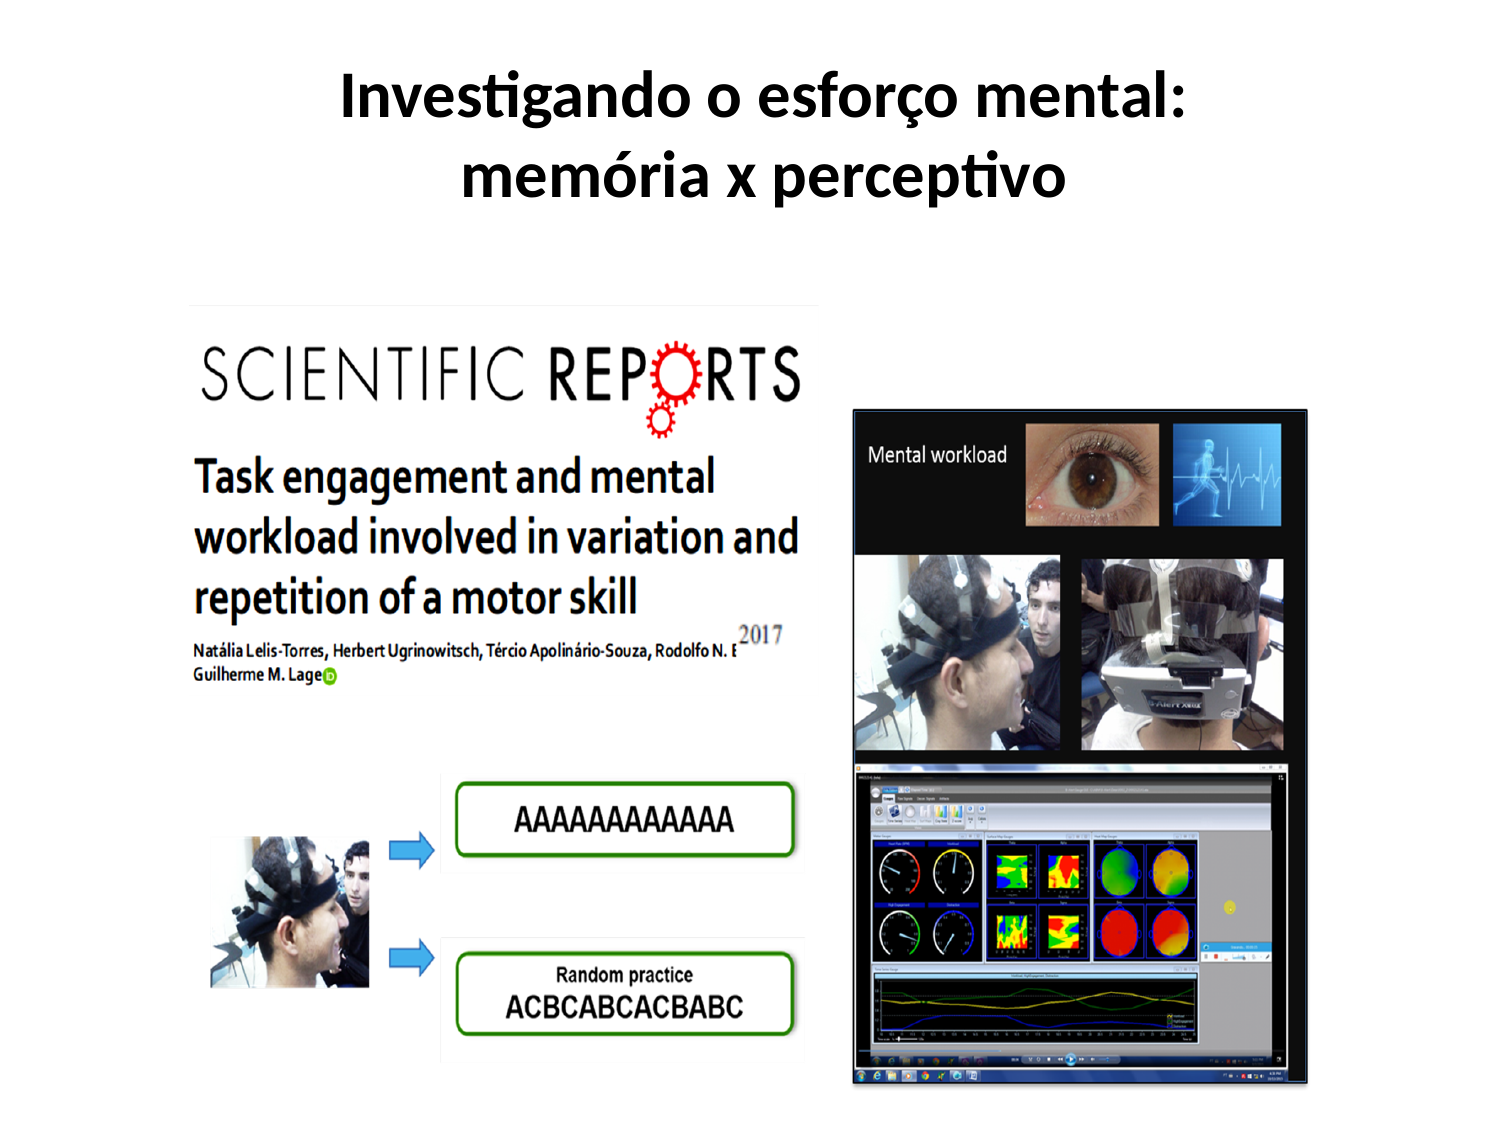

Investigando o esforço mental: memória x perceptivo